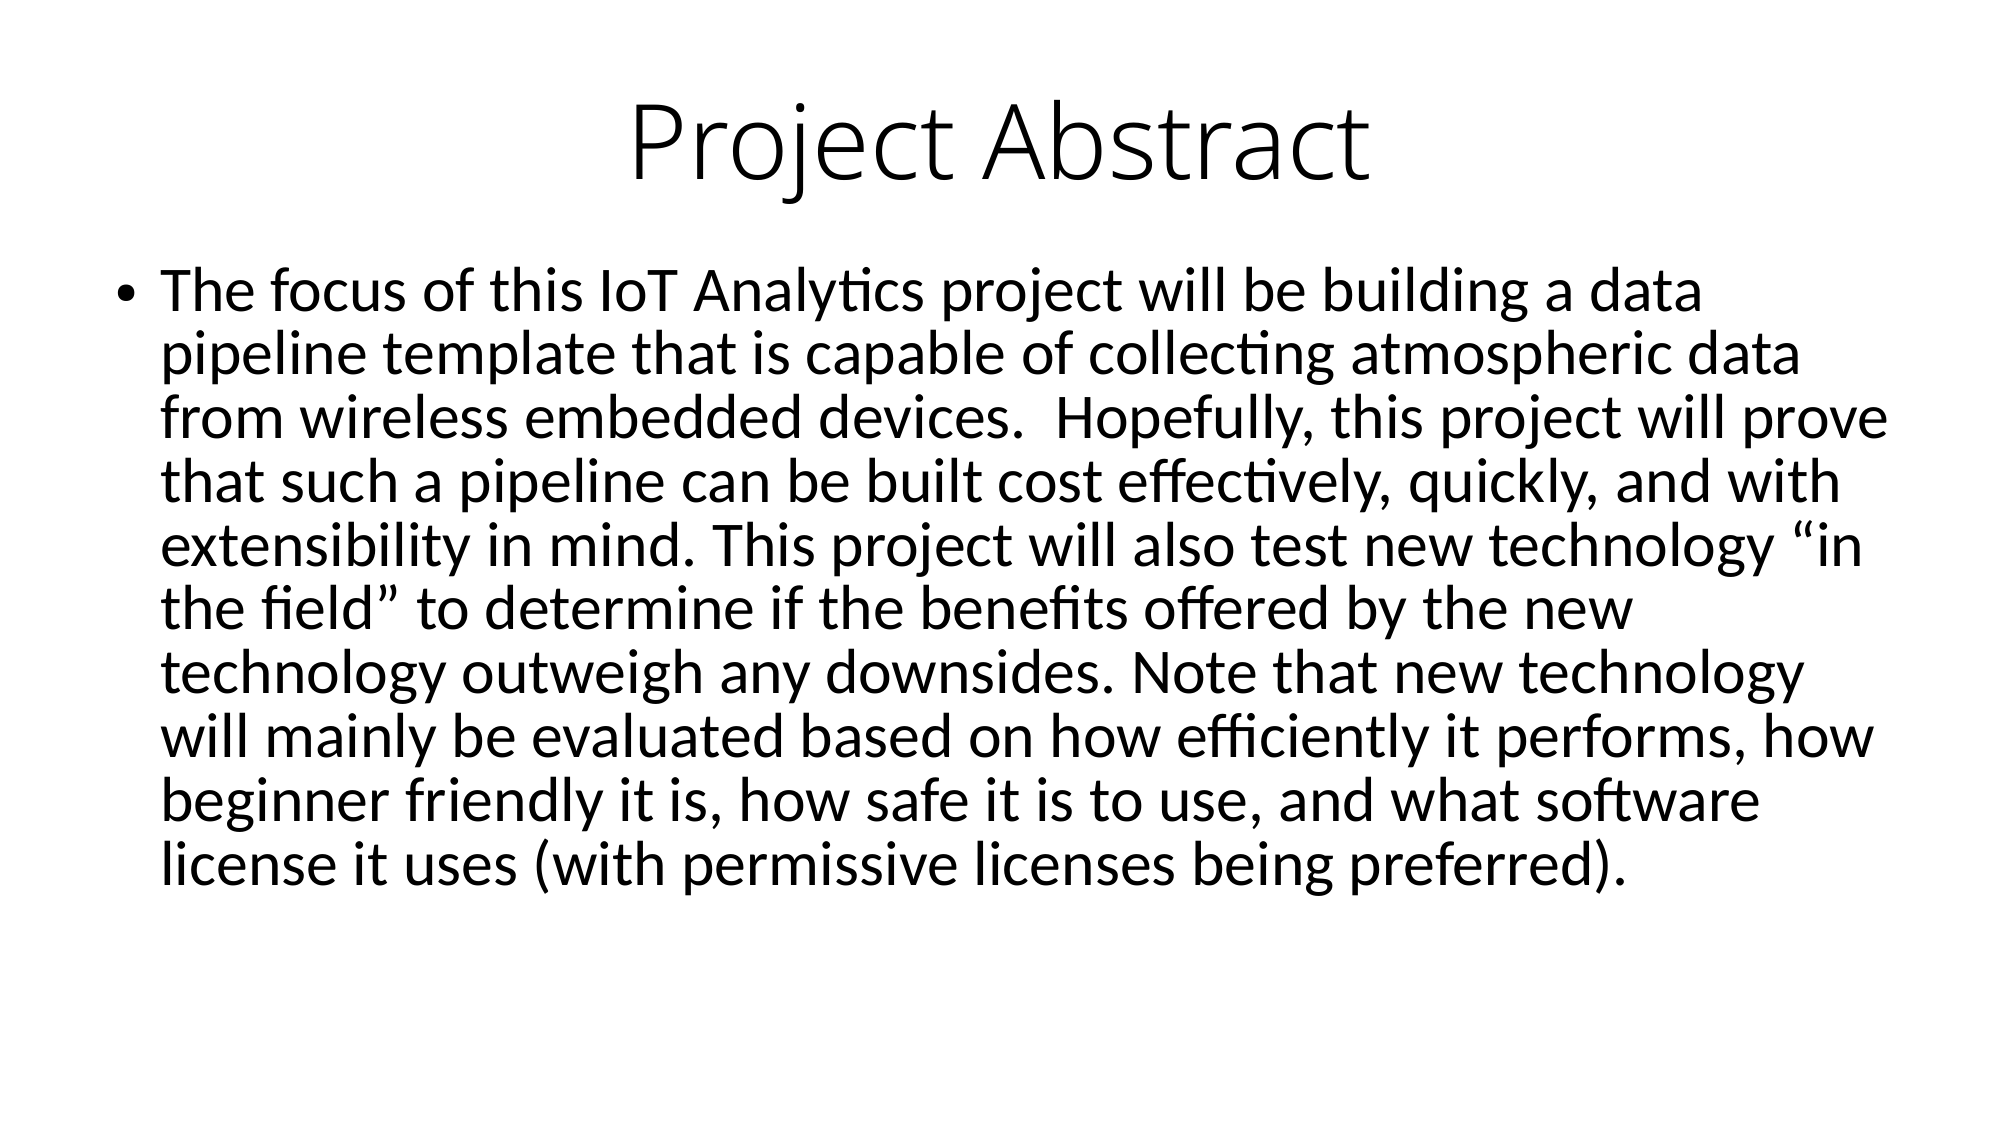

# Project Abstract
The focus of this IoT Analytics project will be building a data pipeline template that is capable of collecting atmospheric data from wireless embedded devices. Hopefully, this project will prove that such a pipeline can be built cost effectively, quickly, and with extensibility in mind. This project will also test new technology “in the field” to determine if the benefits offered by the new technology outweigh any downsides. Note that new technology will mainly be evaluated based on how efficiently it performs, how beginner friendly it is, how safe it is to use, and what software license it uses (with permissive licenses being preferred).